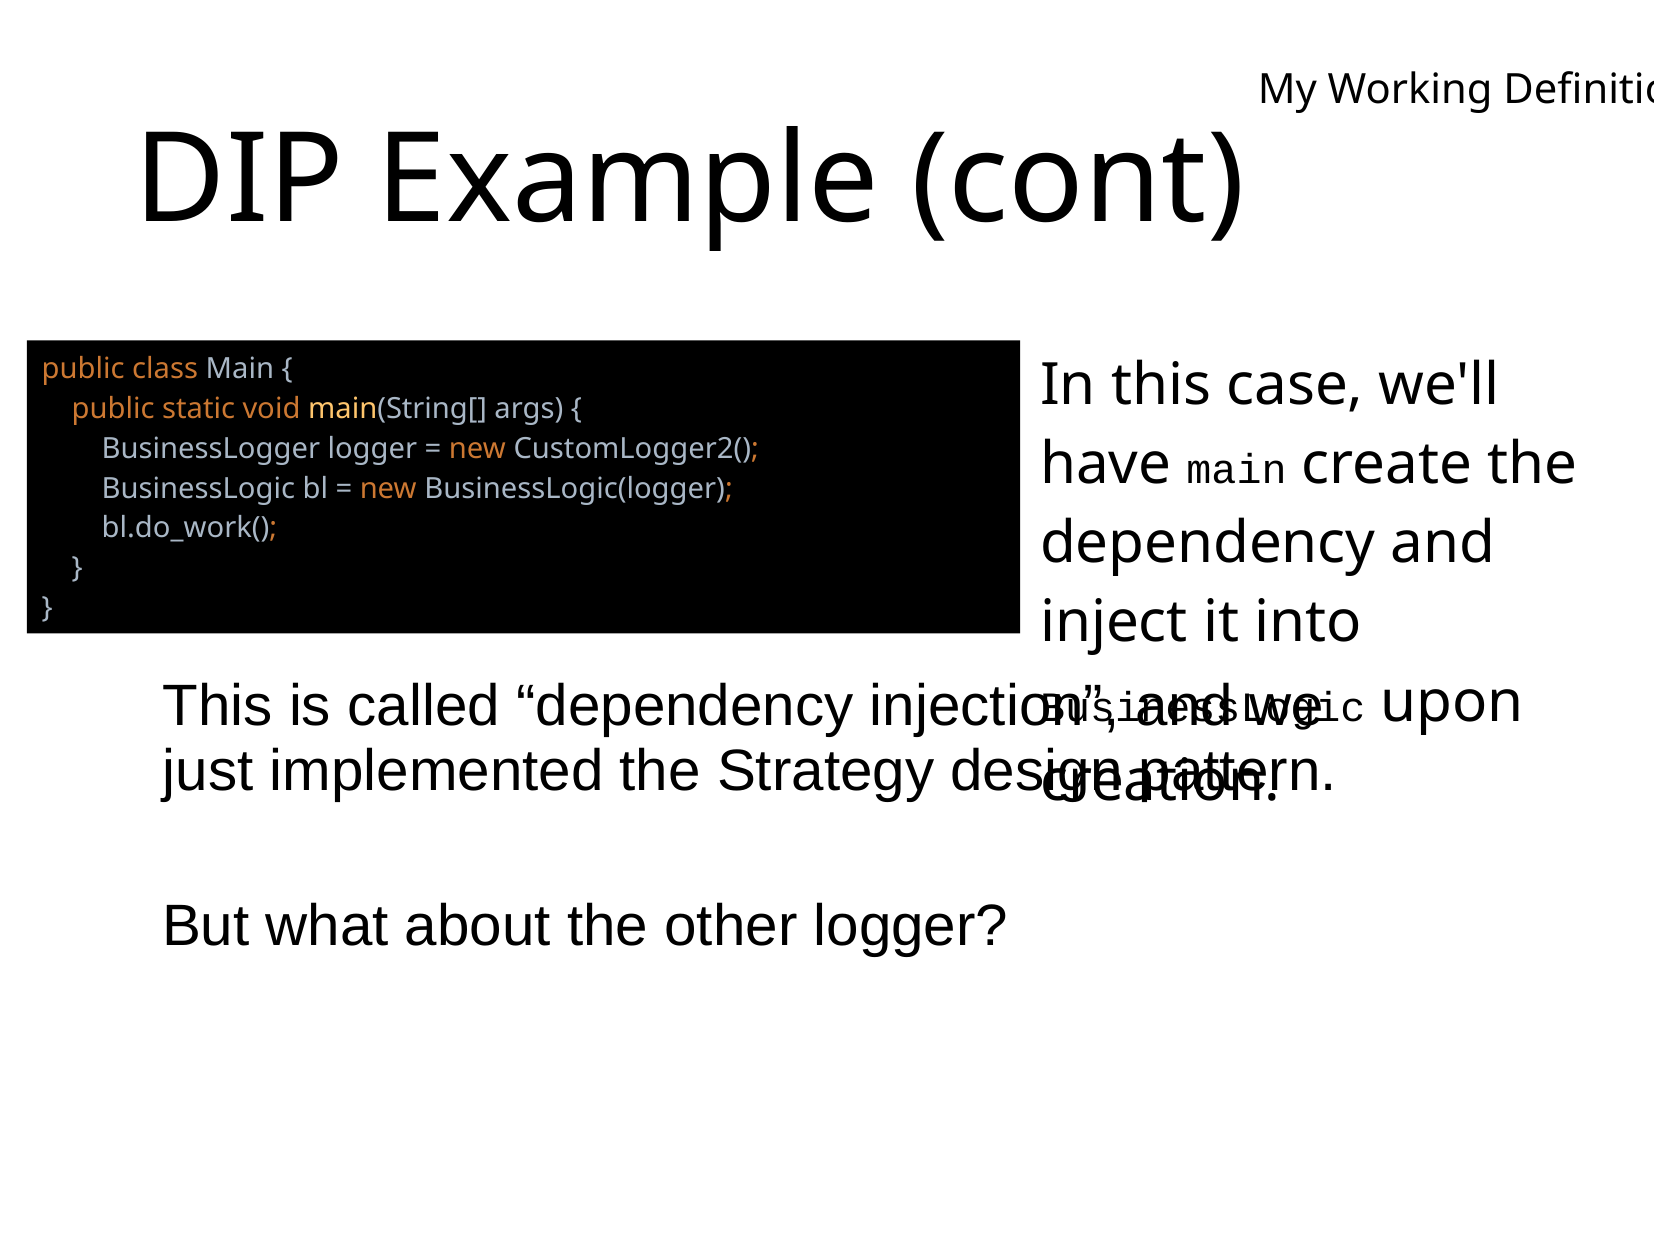

My Working Definition
DIP Example (cont)
In this case, we'll have main create the dependency and inject it into BusinessLogic upon creation.
public class Main {
 public static void main(String[] args) {
 BusinessLogger logger = new CustomLogger2();
 BusinessLogic bl = new BusinessLogic(logger);
 bl.do_work();
 }
}
This is called “dependency injection”, and we just implemented the Strategy design pattern.
But what about the other logger?